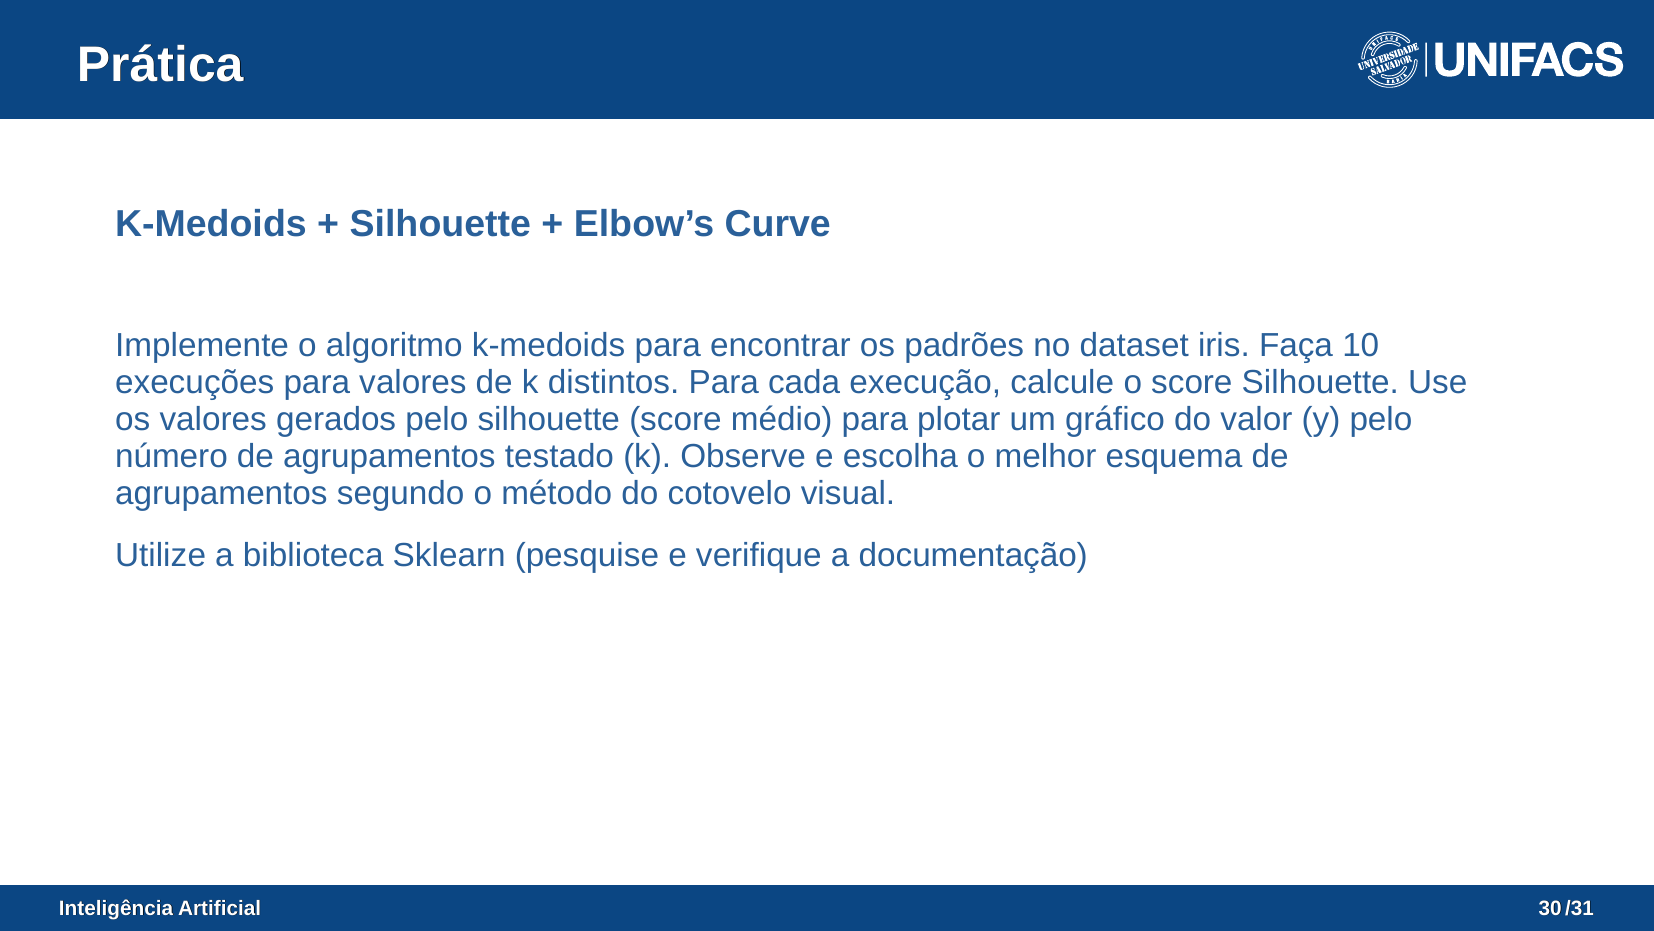

Prática
K-Medoids + Silhouette + Elbow’s Curve
Implemente o algoritmo k-medoids para encontrar os padrões no dataset iris. Faça 10 execuções para valores de k distintos. Para cada execução, calcule o score Silhouette. Use os valores gerados pelo silhouette (score médio) para plotar um gráfico do valor (y) pelo número de agrupamentos testado (k). Observe e escolha o melhor esquema de agrupamentos segundo o método do cotovelo visual.
Utilize a biblioteca Sklearn (pesquise e verifique a documentação)